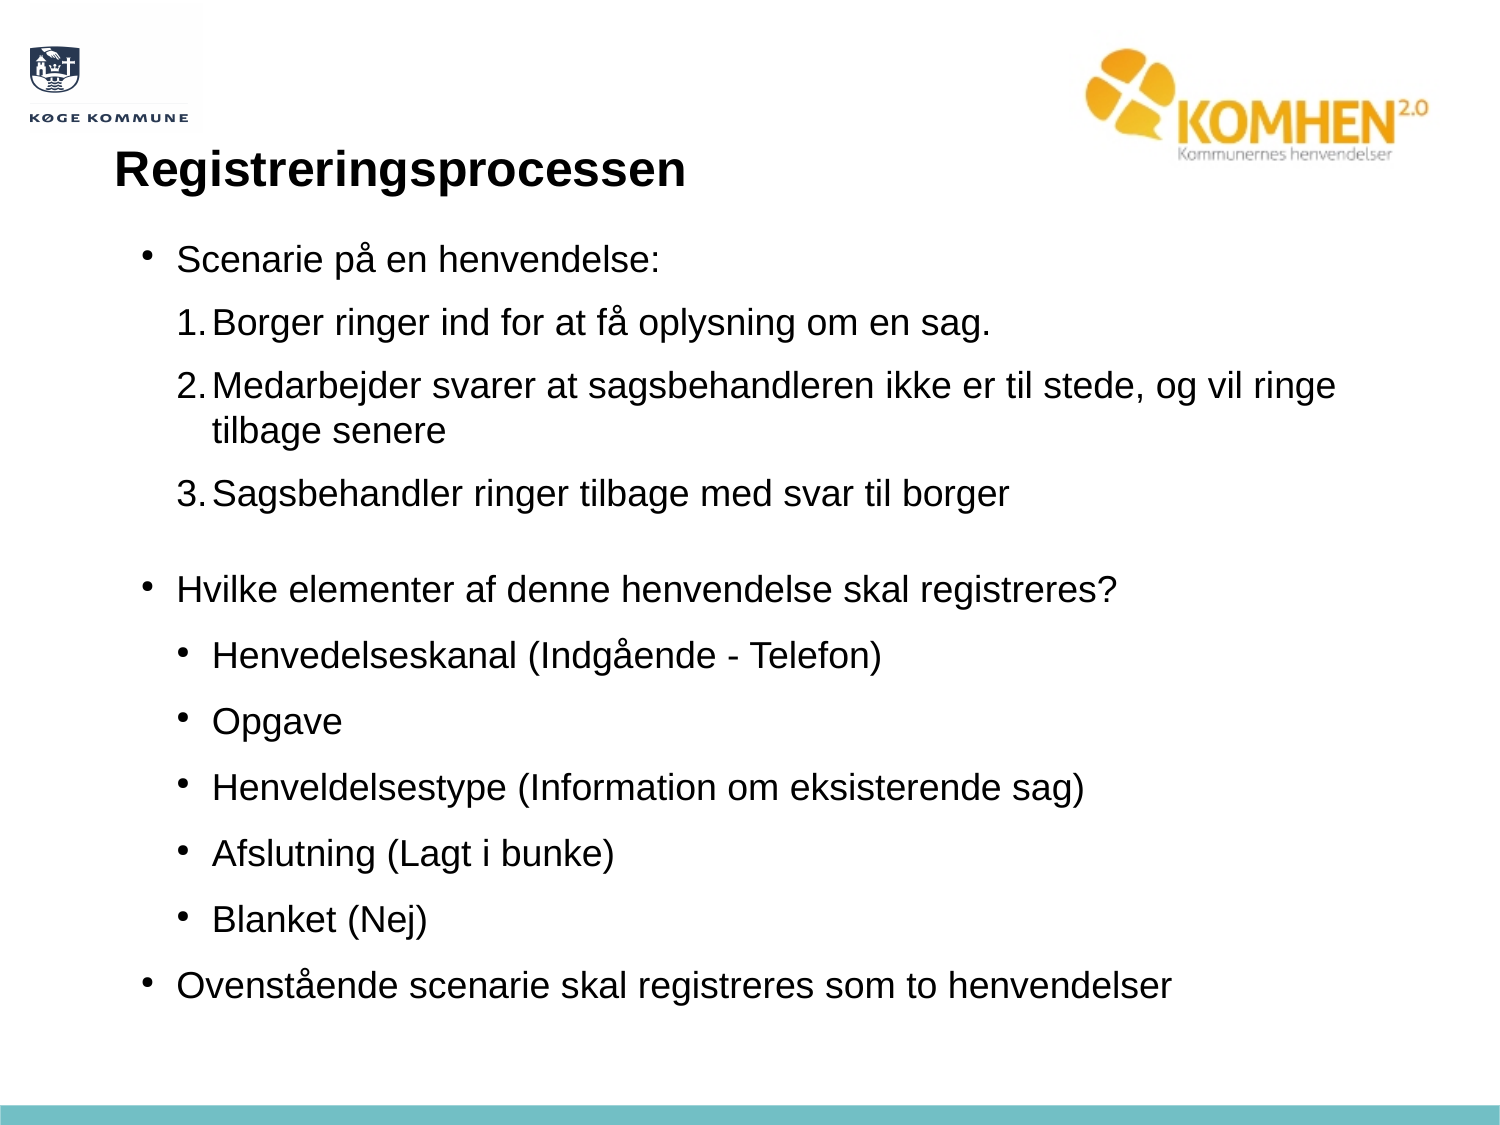

Registreringsprocessen
Scenarie på en henvendelse:
Borger ringer ind for at få oplysning om en sag.
Medarbejder svarer at sagsbehandleren ikke er til stede, og vil ringe tilbage senere
Sagsbehandler ringer tilbage med svar til borger
Hvilke elementer af denne henvendelse skal registreres?
Henvedelseskanal (Indgående - Telefon)
Opgave
Henveldelsestype (Information om eksisterende sag)
Afslutning (Lagt i bunke)
Blanket (Nej)
Ovenstående scenarie skal registreres som to henvendelser